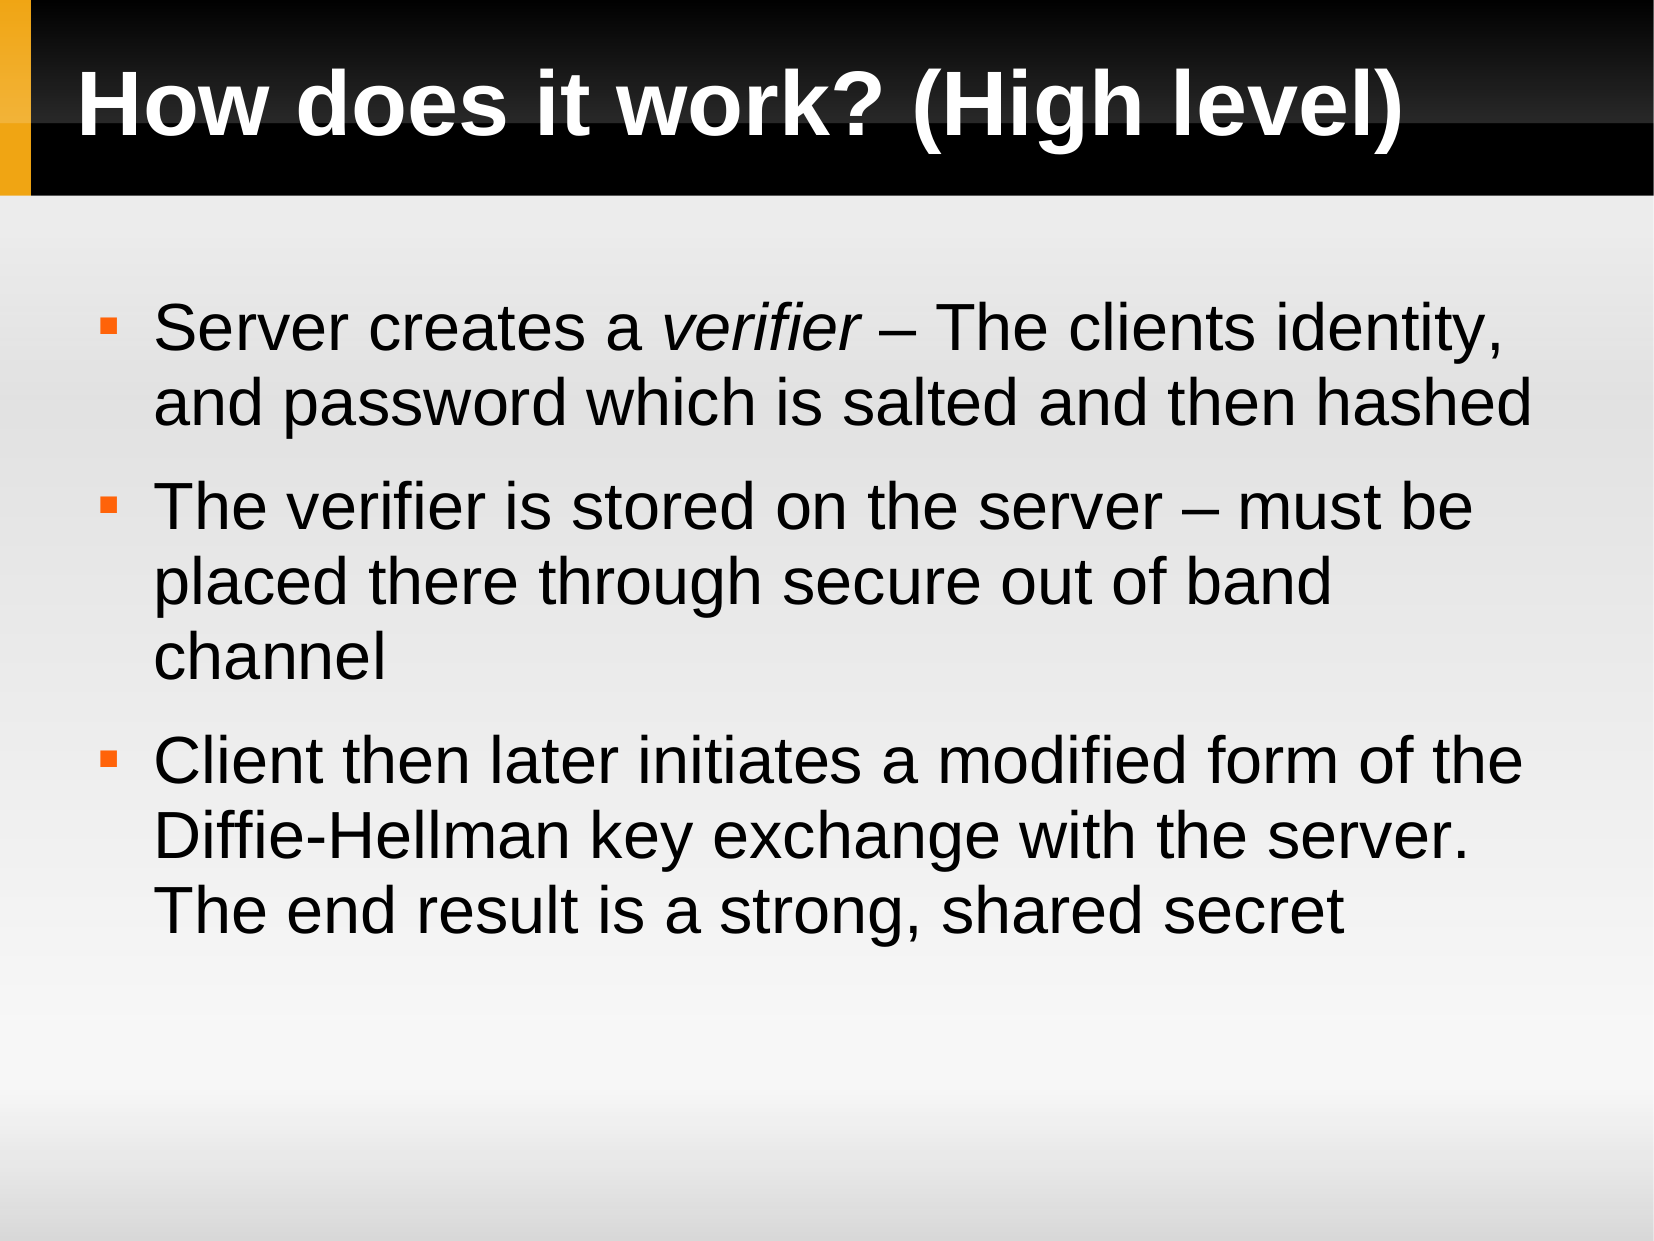

# How does it work? (High level)
Server creates a verifier – The clients identity, and password which is salted and then hashed
The verifier is stored on the server – must be placed there through secure out of band channel
Client then later initiates a modified form of the Diffie-Hellman key exchange with the server. The end result is a strong, shared secret